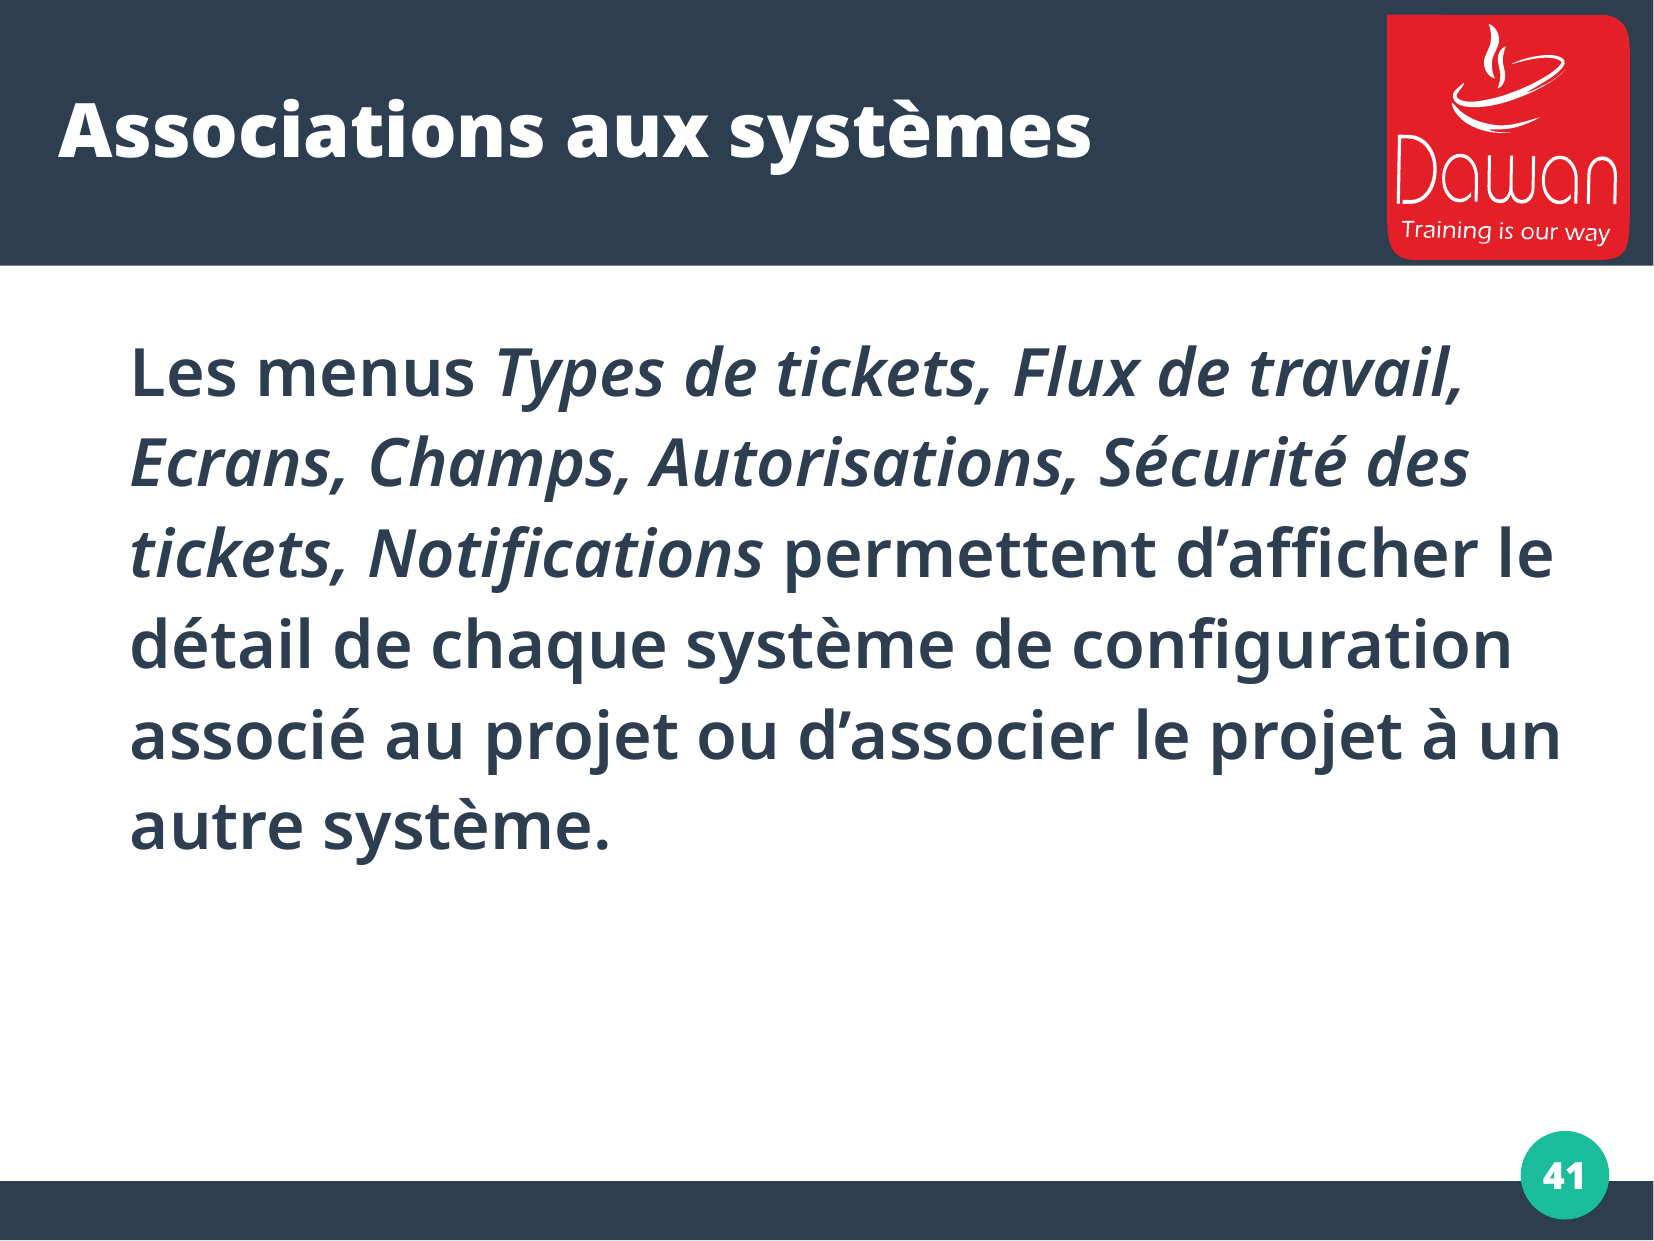

# Associations aux systèmes
Les menus Types de tickets, Flux de travail, Ecrans, Champs, Autorisations, Sécurité des tickets, Notifications permettent d’afficher le détail de chaque système de configuration associé au projet ou d’associer le projet à un autre système.
41